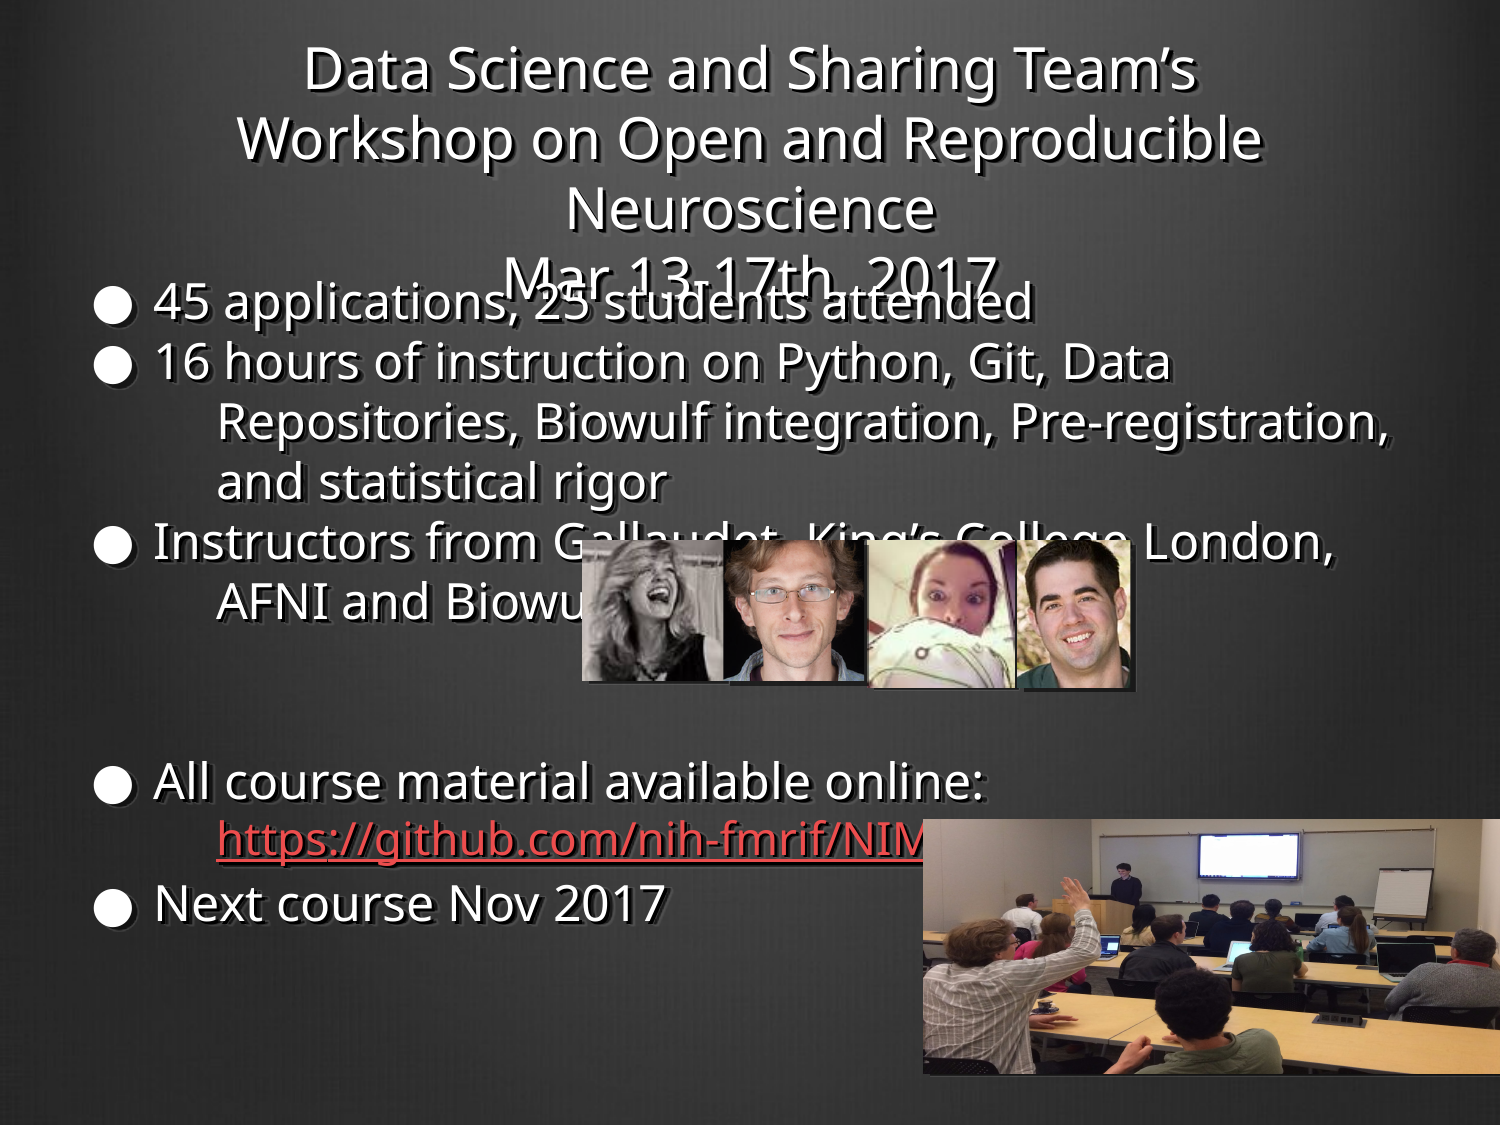

# Data Science and Sharing Team’s
Workshop on Open and Reproducible Neuroscience
Mar 13-17th, 2017
45 applications, 25 students attended
16 hours of instruction on Python, Git, Data Repositories, Biowulf integration, Pre-registration, and statistical rigor
Instructors from Gallaudet, King’s College London, AFNI and Biowulf Teams
All course material available online:
https://github.com/nih-fmrif/NIMH_repro_2017
Next course Nov 2017